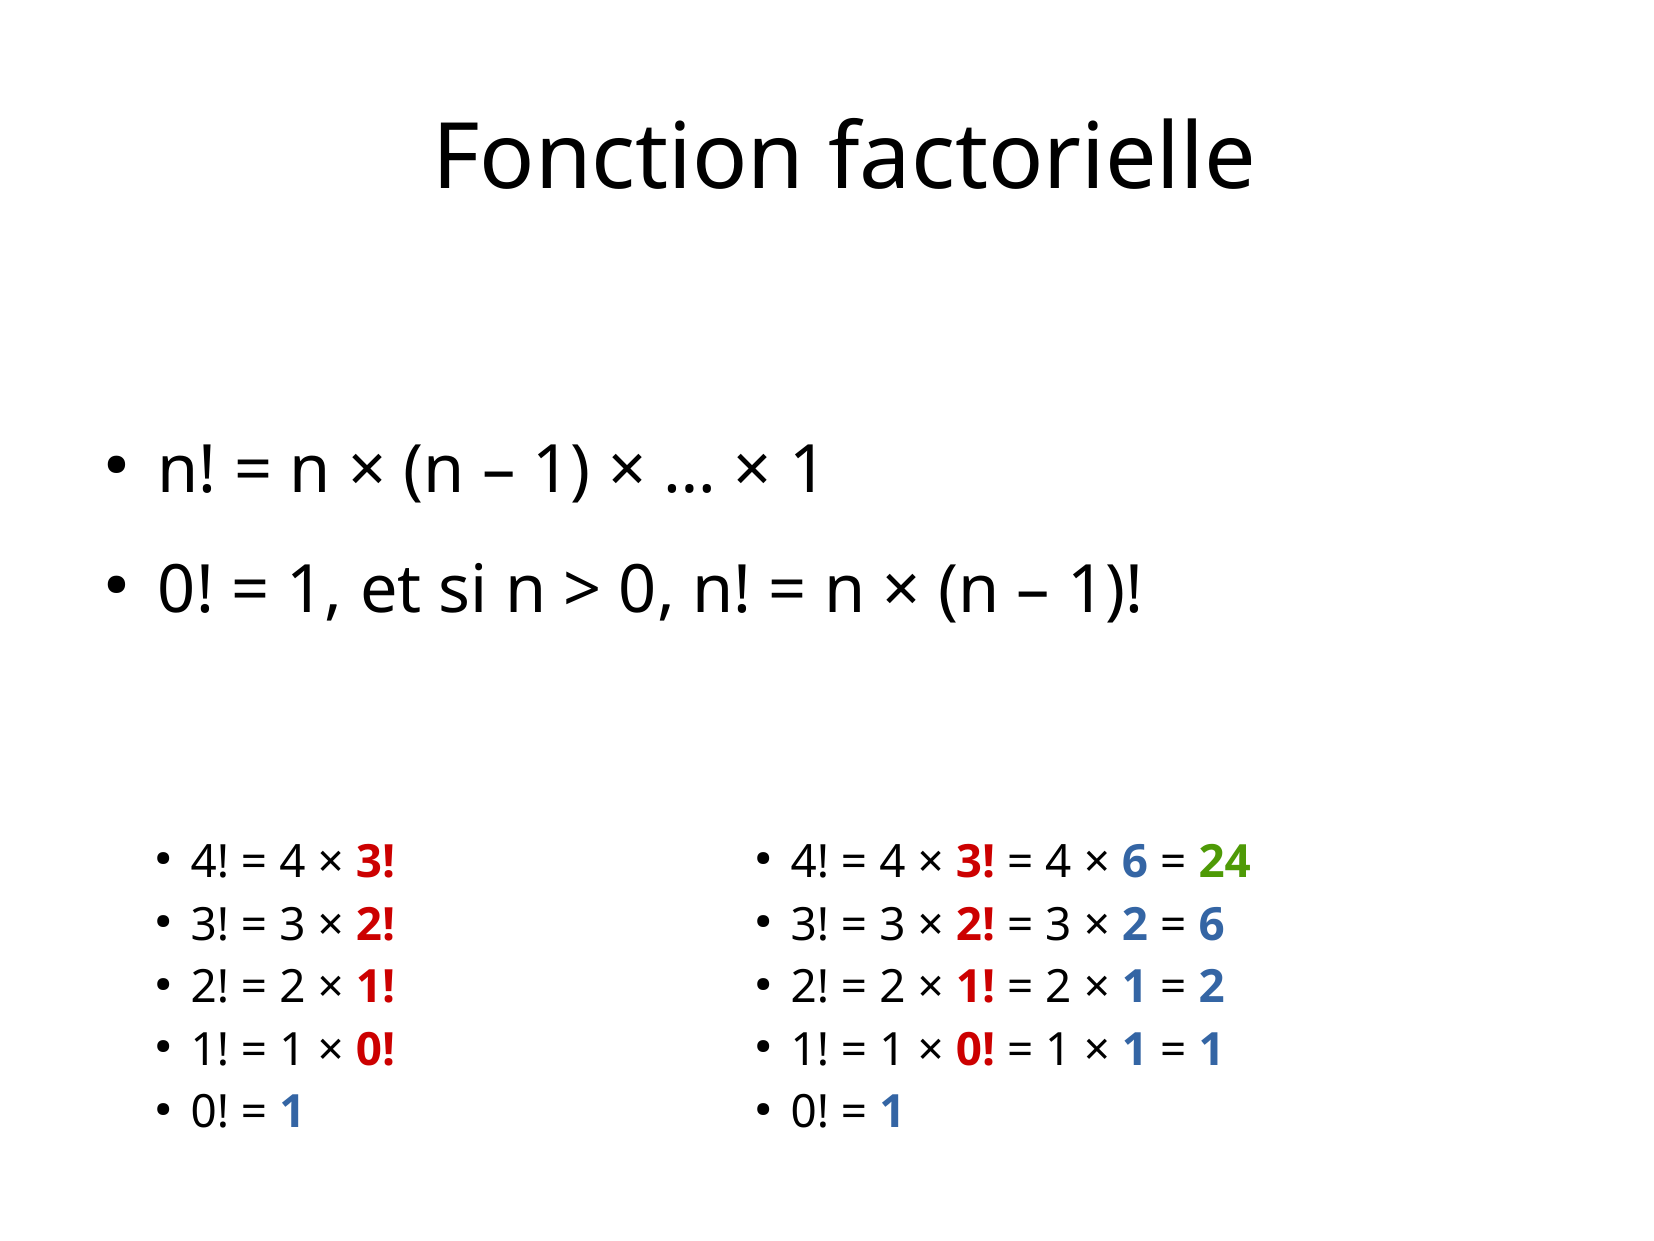

# Fonction factorielle
n! = n × (n – 1) × … × 1
0! = 1, et si n > 0, n! = n × (n – 1)!
4! = 4 × 3!
3! = 3 × 2!
2! = 2 × 1!
1! = 1 × 0!
0! = 1
4! = 4 × 3! = 4 × 6 = 24
3! = 3 × 2! = 3 × 2 = 6
2! = 2 × 1! = 2 × 1 = 2
1! = 1 × 0! = 1 × 1 = 1
0! = 1